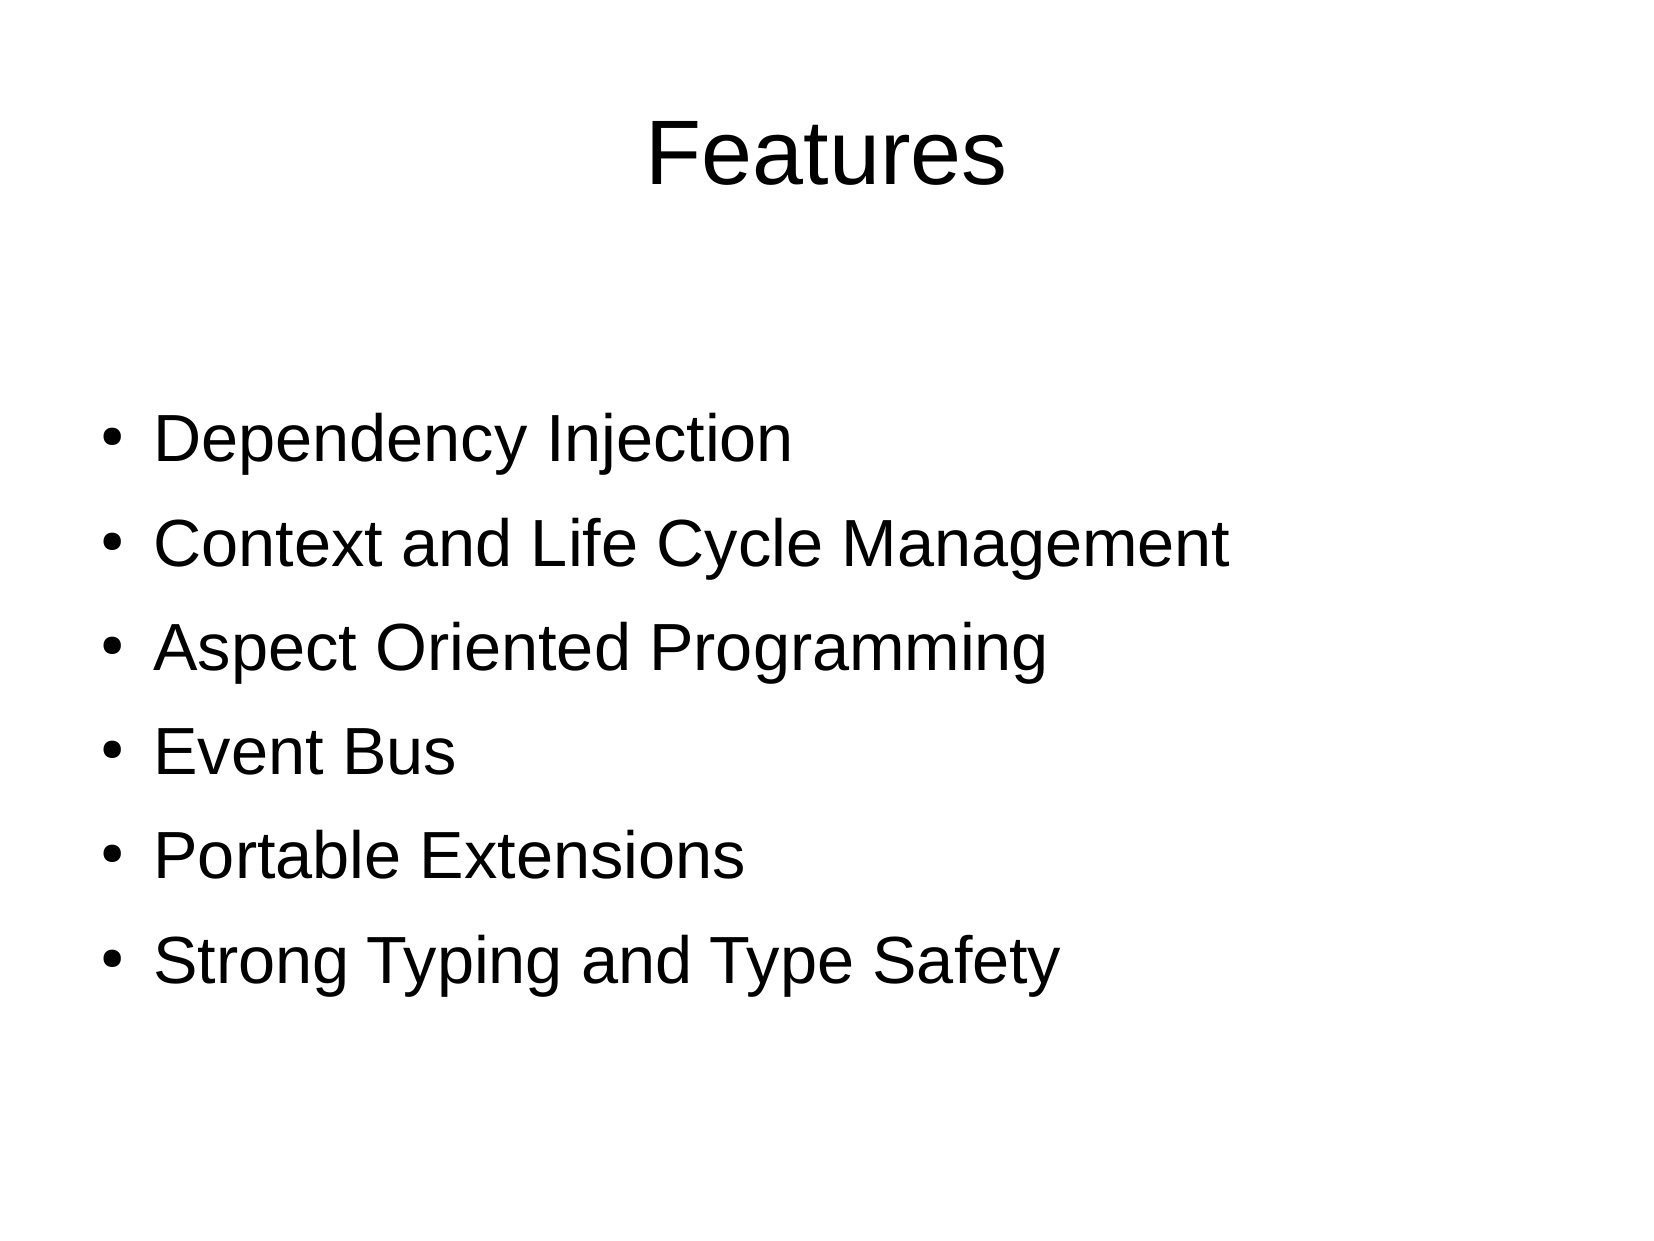

# Features
Dependency Injection
Context and Life Cycle Management
Aspect Oriented Programming
Event Bus
Portable Extensions
Strong Typing and Type Safety